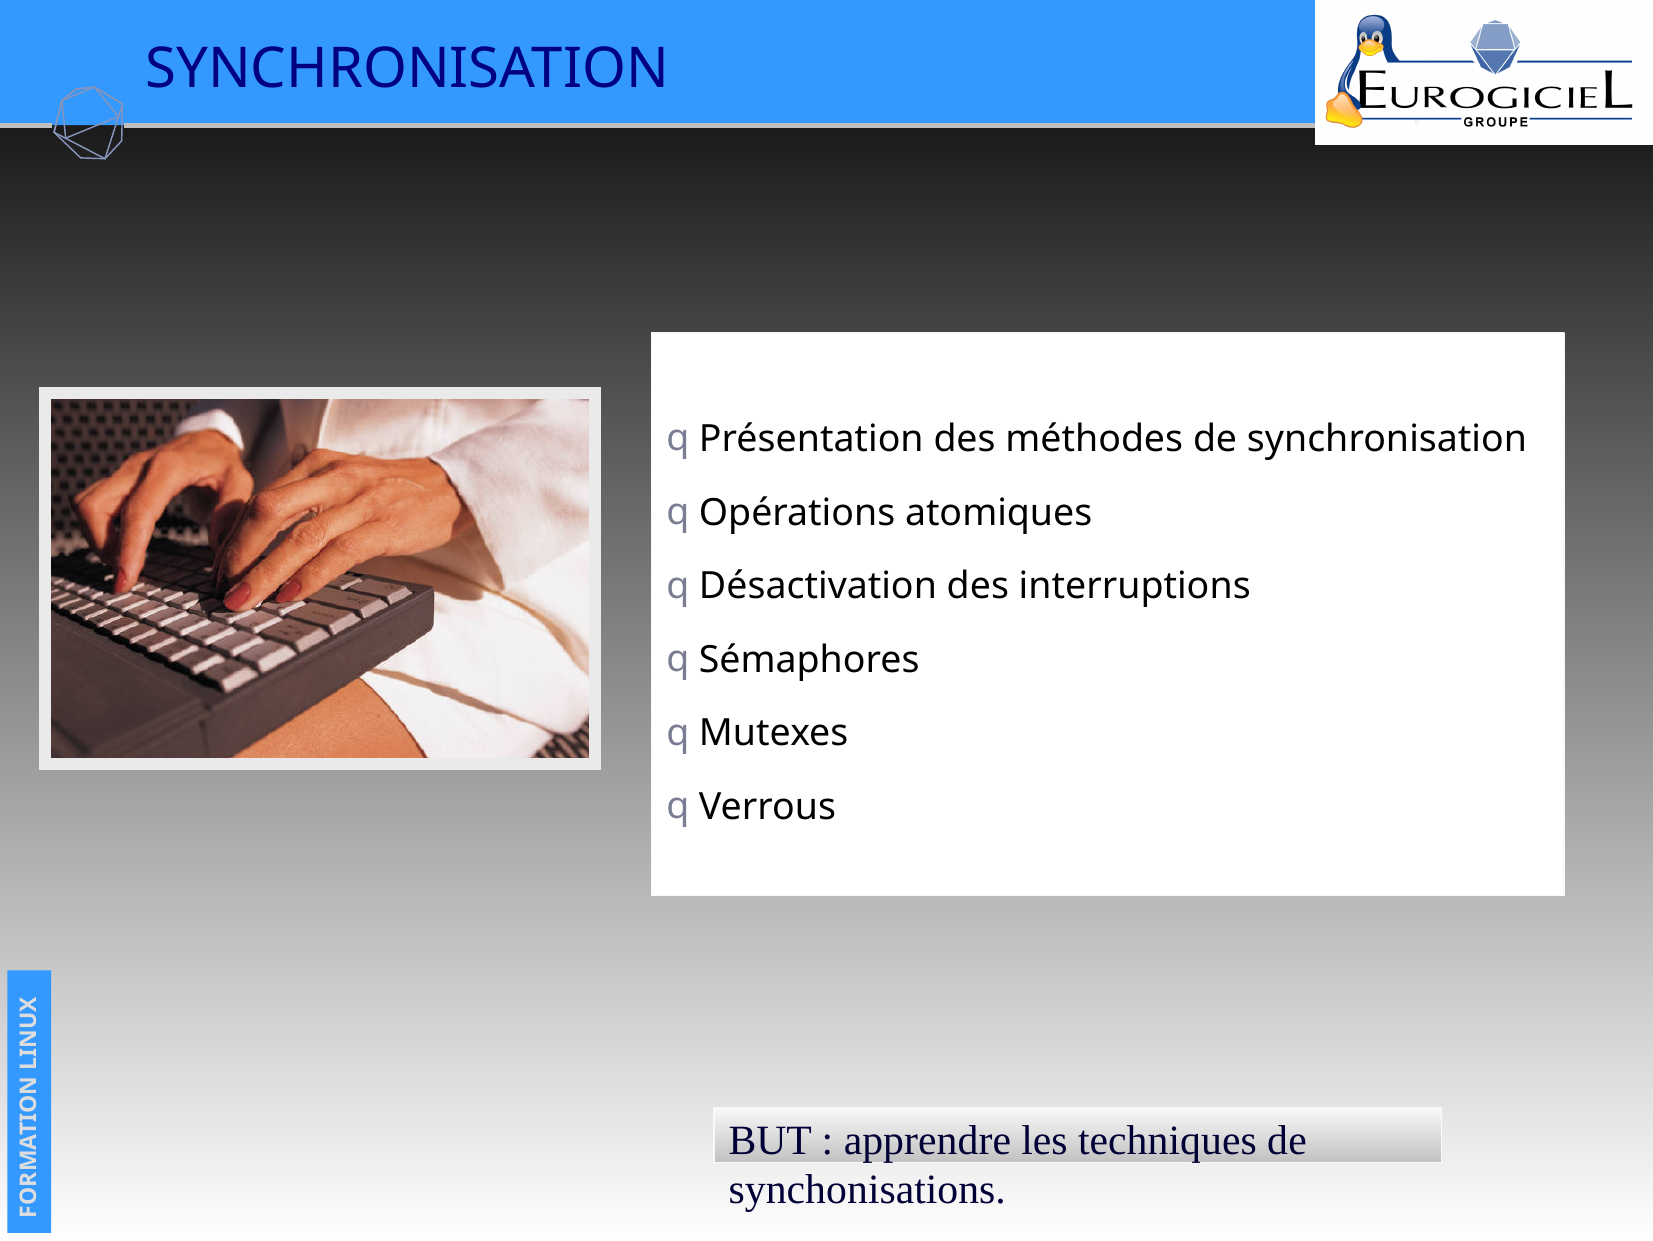

# SYNCHRONISATION
 Présentation des méthodes de synchronisation
 Opérations atomiques
 Désactivation des interruptions
 Sémaphores
 Mutexes
 Verrous
BUT : apprendre les techniques de synchonisations.